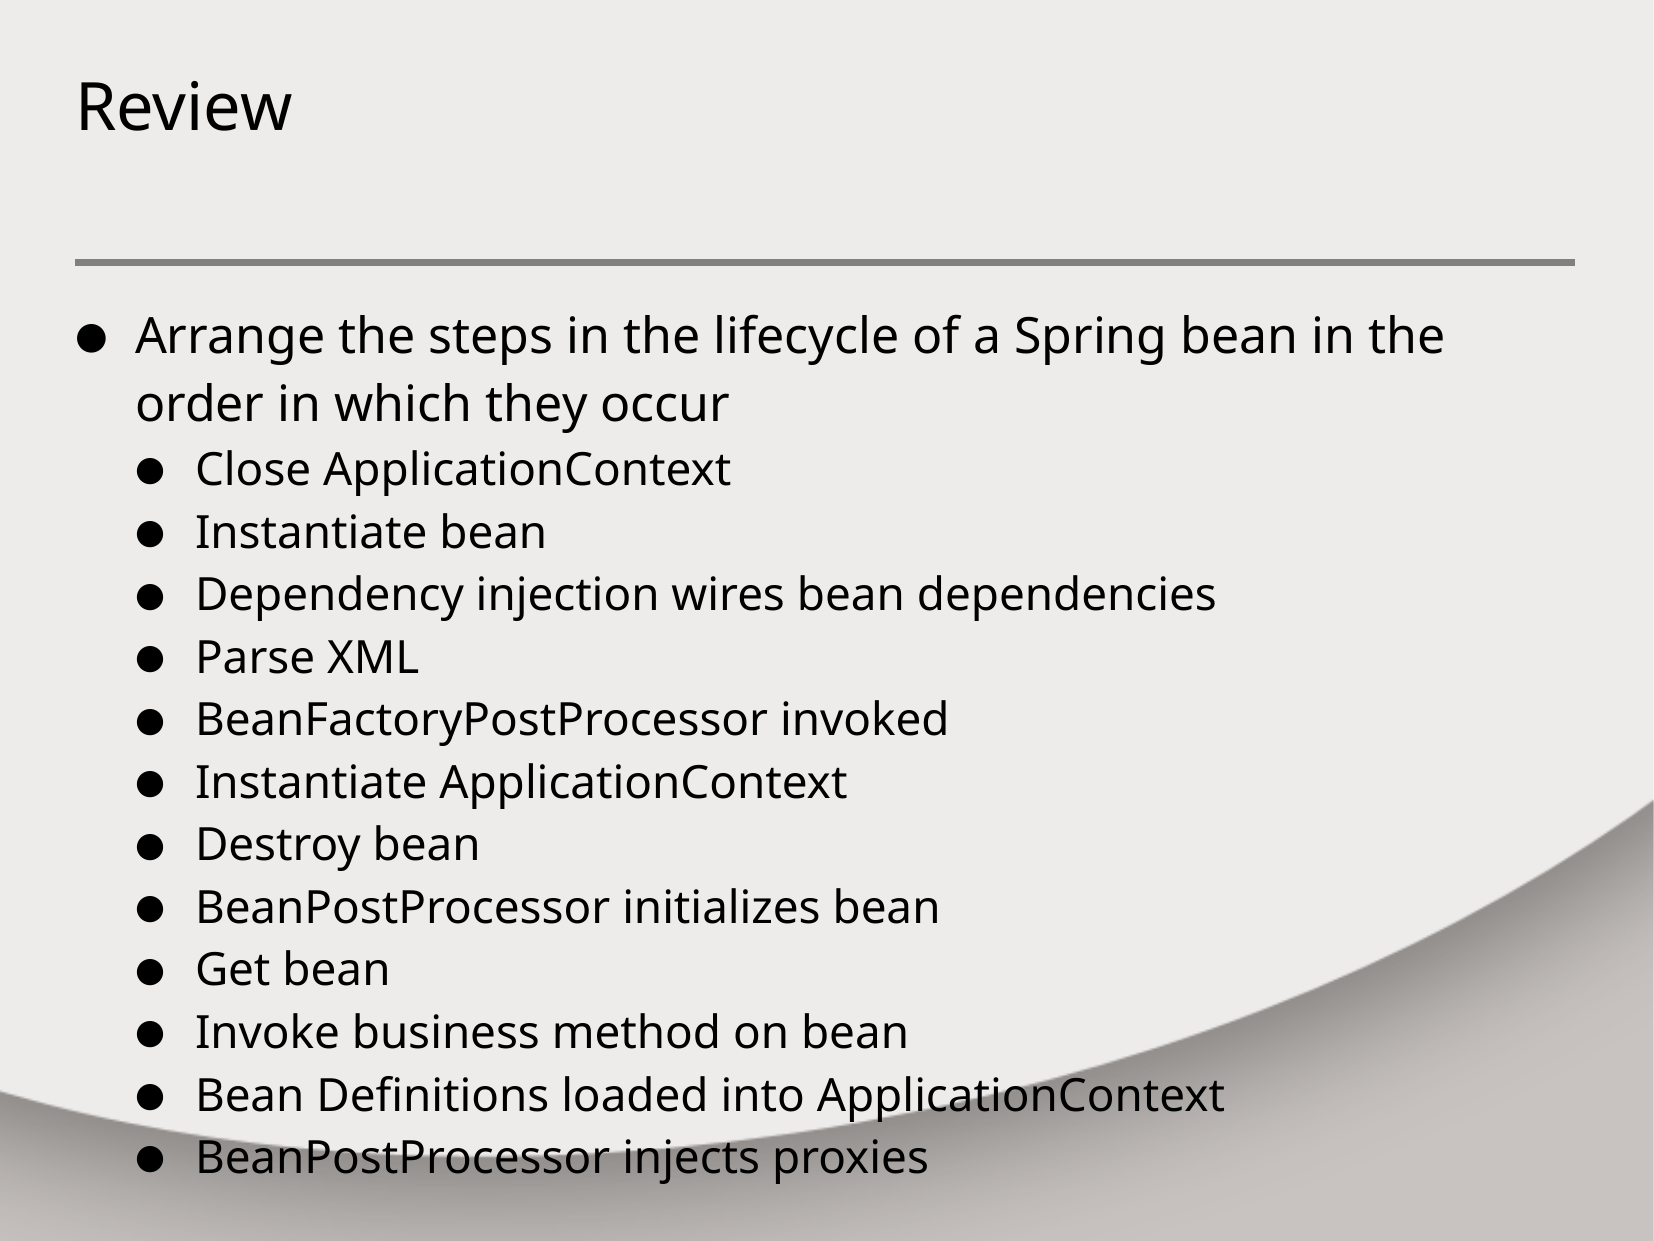

# Review
Arrange the steps in the lifecycle of a Spring bean in the order in which they occur
Close ApplicationContext
Instantiate bean
Dependency injection wires bean dependencies
Parse XML
BeanFactoryPostProcessor invoked
Instantiate ApplicationContext
Destroy bean
BeanPostProcessor initializes bean
Get bean
Invoke business method on bean
Bean Definitions loaded into ApplicationContext
BeanPostProcessor injects proxies